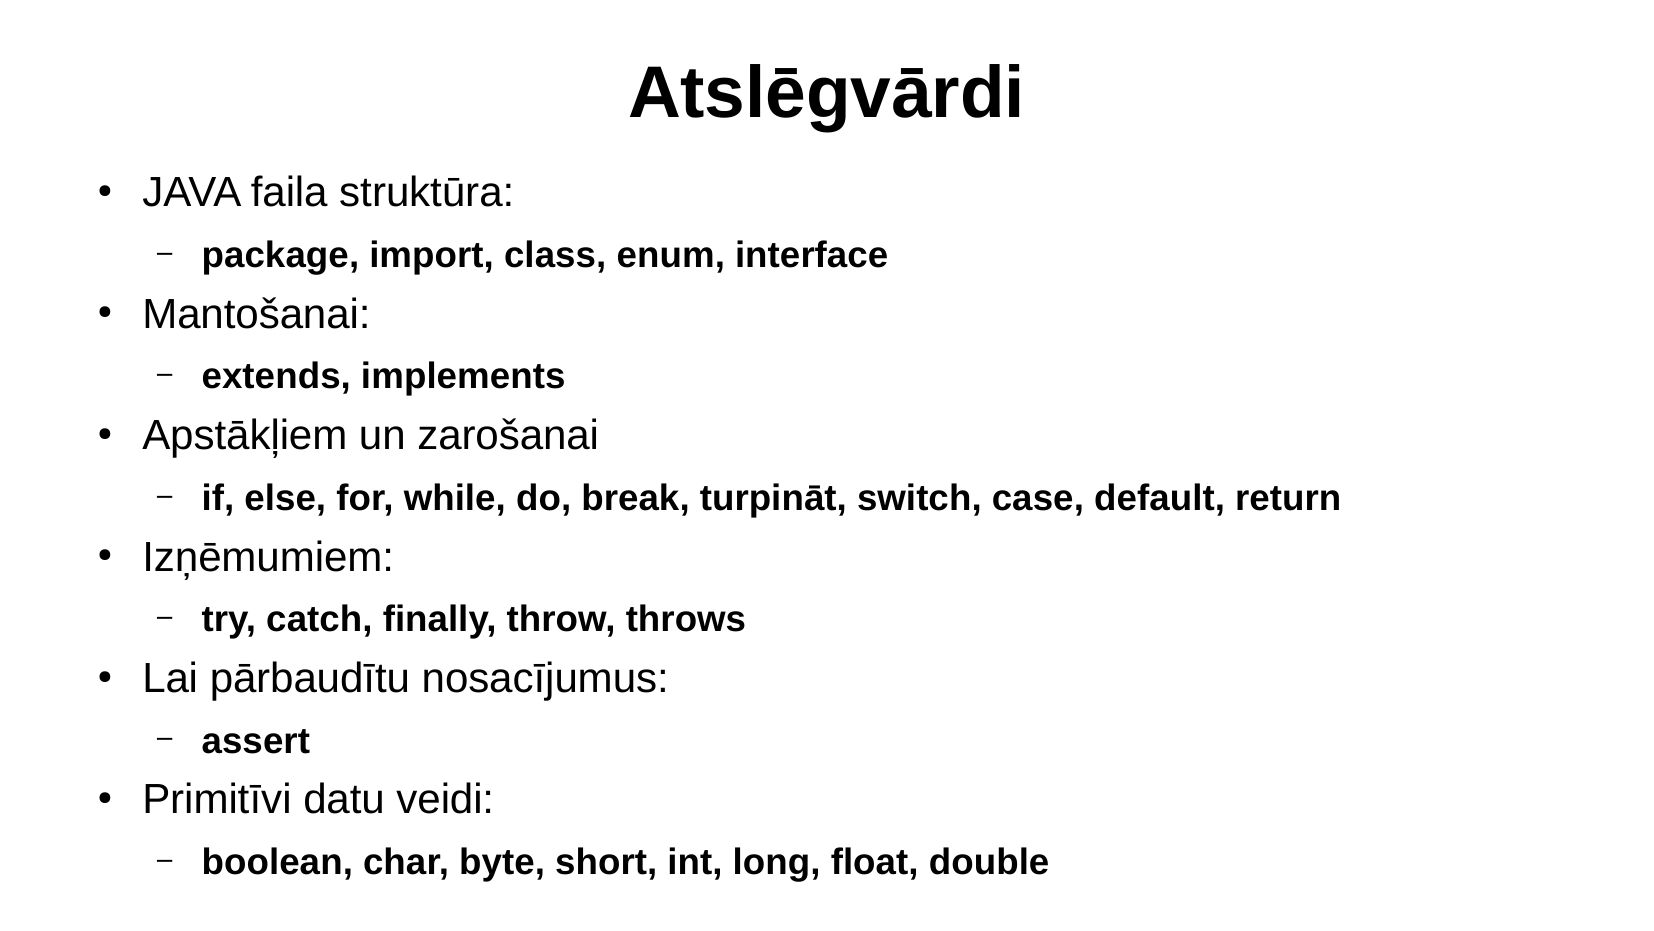

# Atslēgvārdi
JAVA faila struktūra:
package, import, class, enum, interface
Mantošanai:
extends, implements
Apstākļiem un zarošanai
if, else, for, while, do, break, turpināt, switch, case, default, return
Izņēmumiem:
try, catch, finally, throw, throws
Lai pārbaudītu nosacījumus:
assert
Primitīvi datu veidi:
boolean, char, byte, short, int, long, float, double